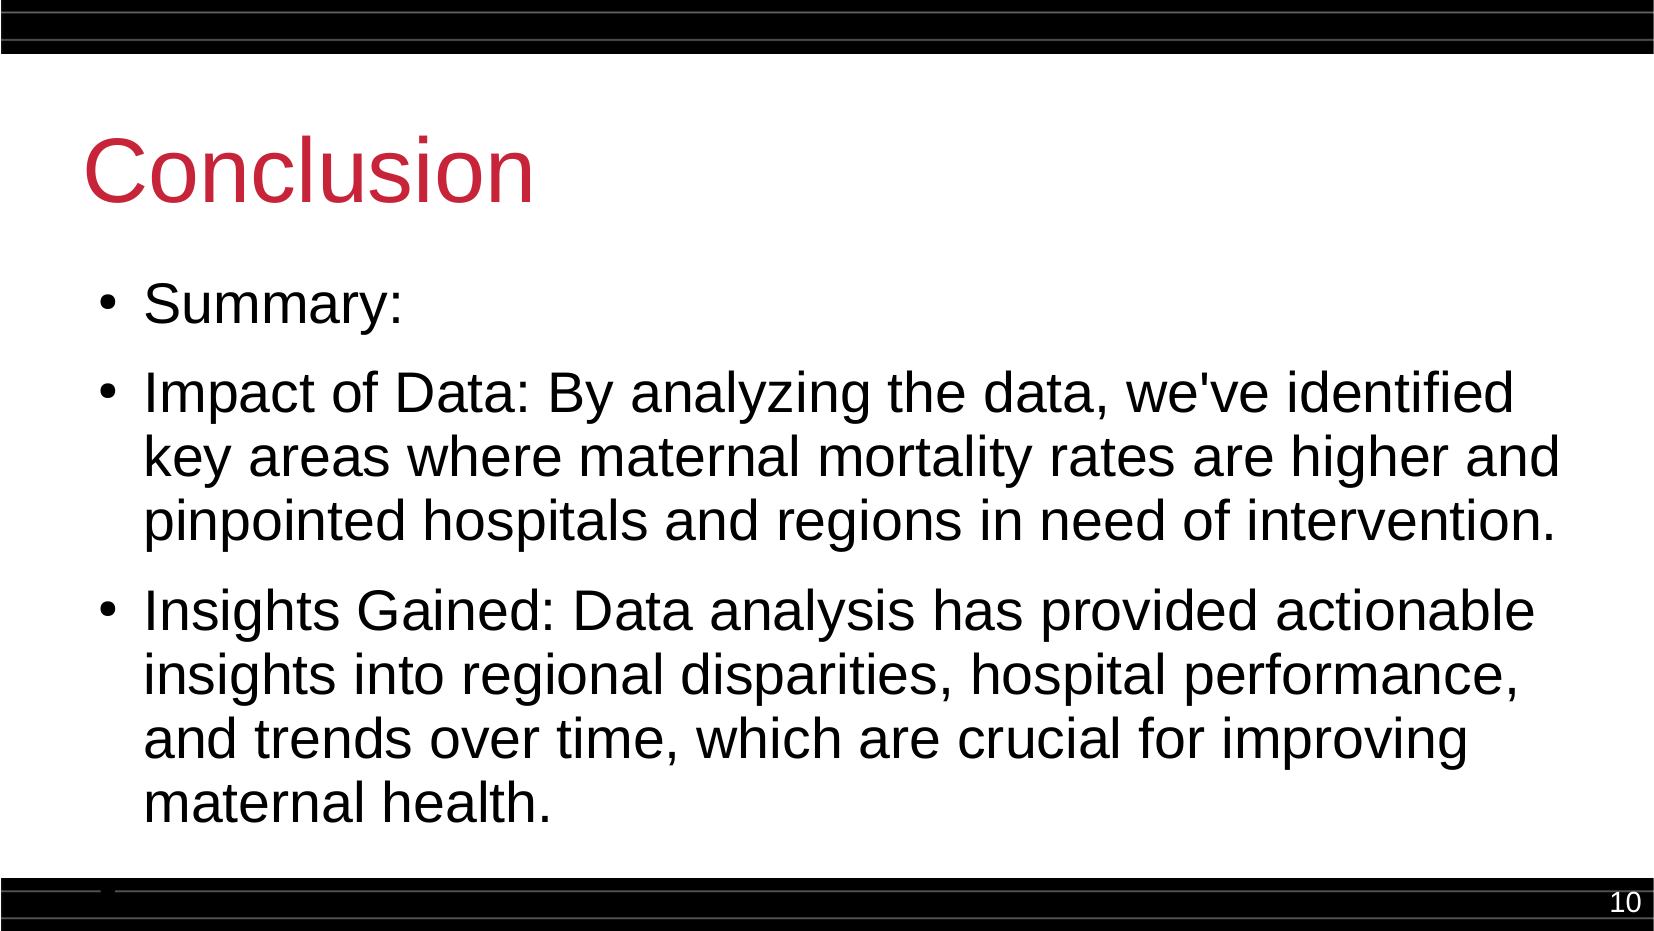

# Conclusion
Summary:
Impact of Data: By analyzing the data, we've identified key areas where maternal mortality rates are higher and pinpointed hospitals and regions in need of intervention.
Insights Gained: Data analysis has provided actionable insights into regional disparities, hospital performance, and trends over time, which are crucial for improving maternal health.